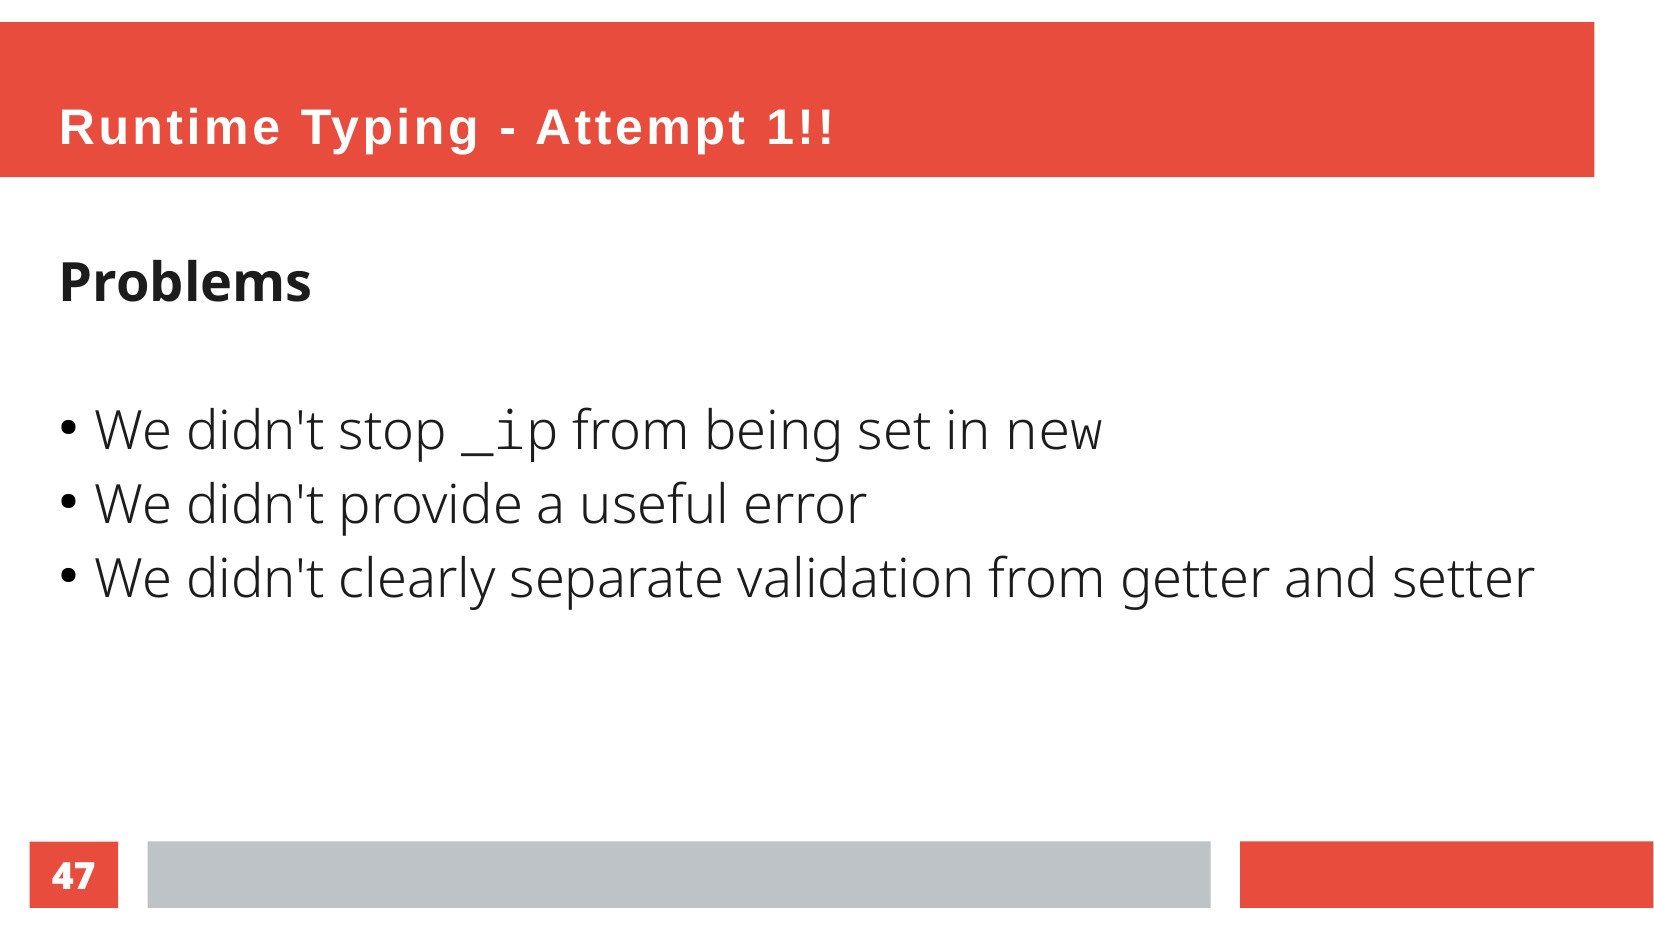

# Runtime Typing - Attempt 1!!
Problems
We didn't stop _ip from being set in new
We didn't provide a useful error
We didn't clearly separate validation from getter and setter
47